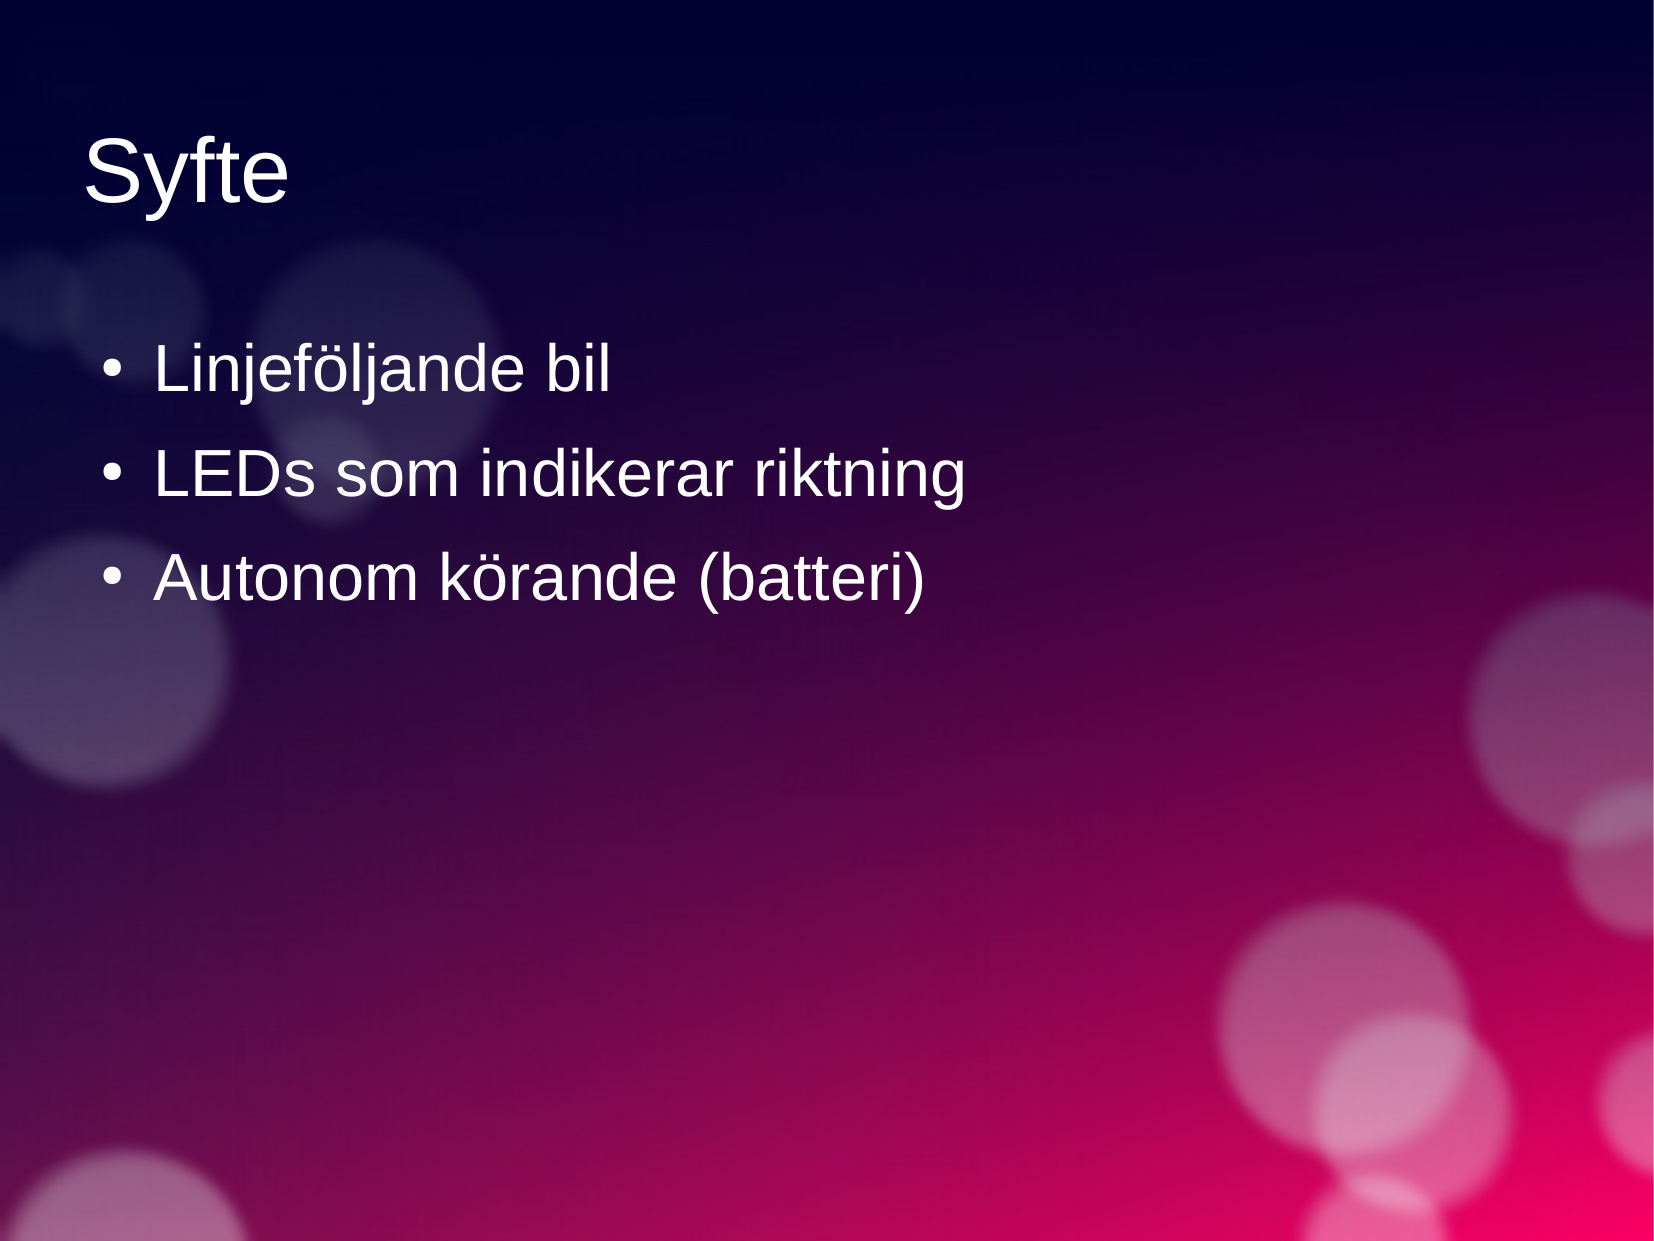

# Syfte
Linjeföljande bil
LEDs som indikerar riktning
Autonom körande (batteri)